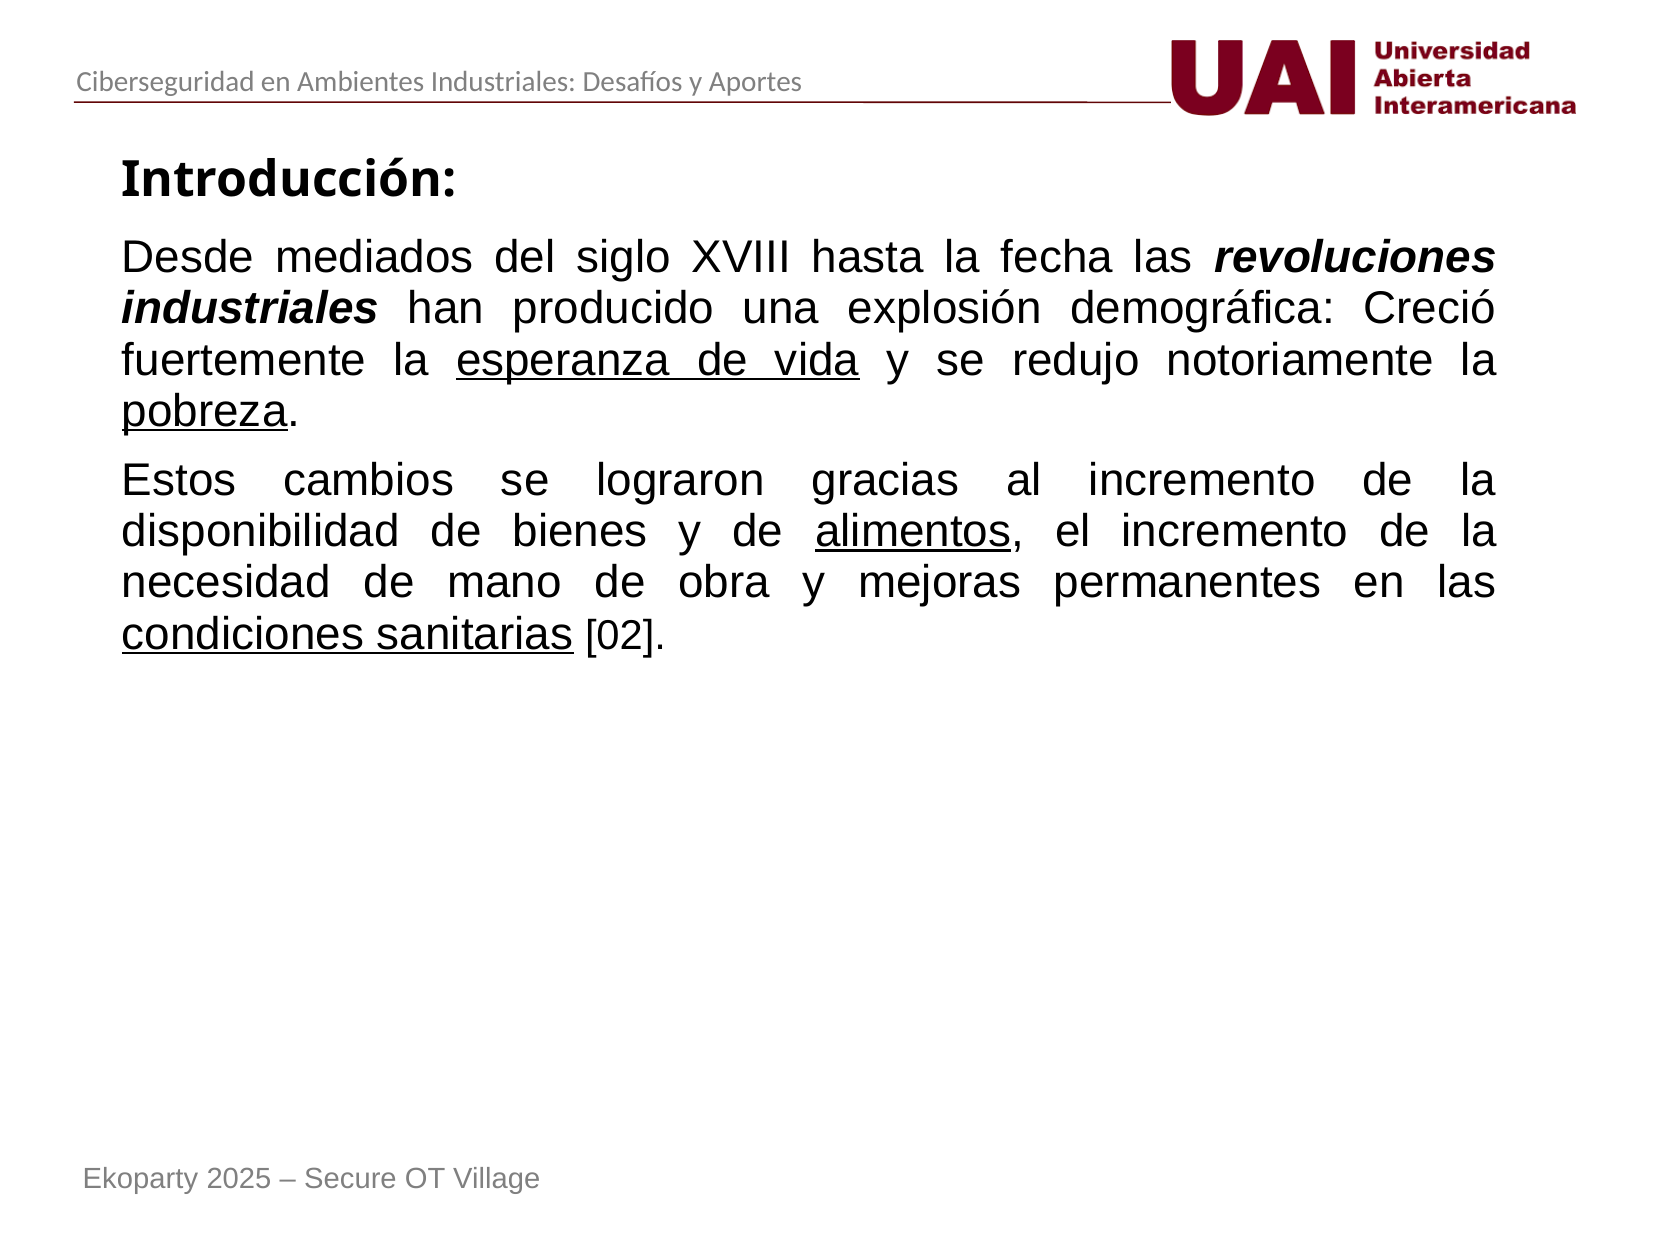

Introducción:
Desde mediados del siglo XVIII hasta la fecha las revoluciones industriales han producido una explosión demográfica: Creció fuertemente la esperanza de vida y se redujo notoriamente la pobreza.
Estos cambios se lograron gracias al incremento de la disponibilidad de bienes y de alimentos, el incremento de la necesidad de mano de obra y mejoras permanentes en las condiciones sanitarias [02].